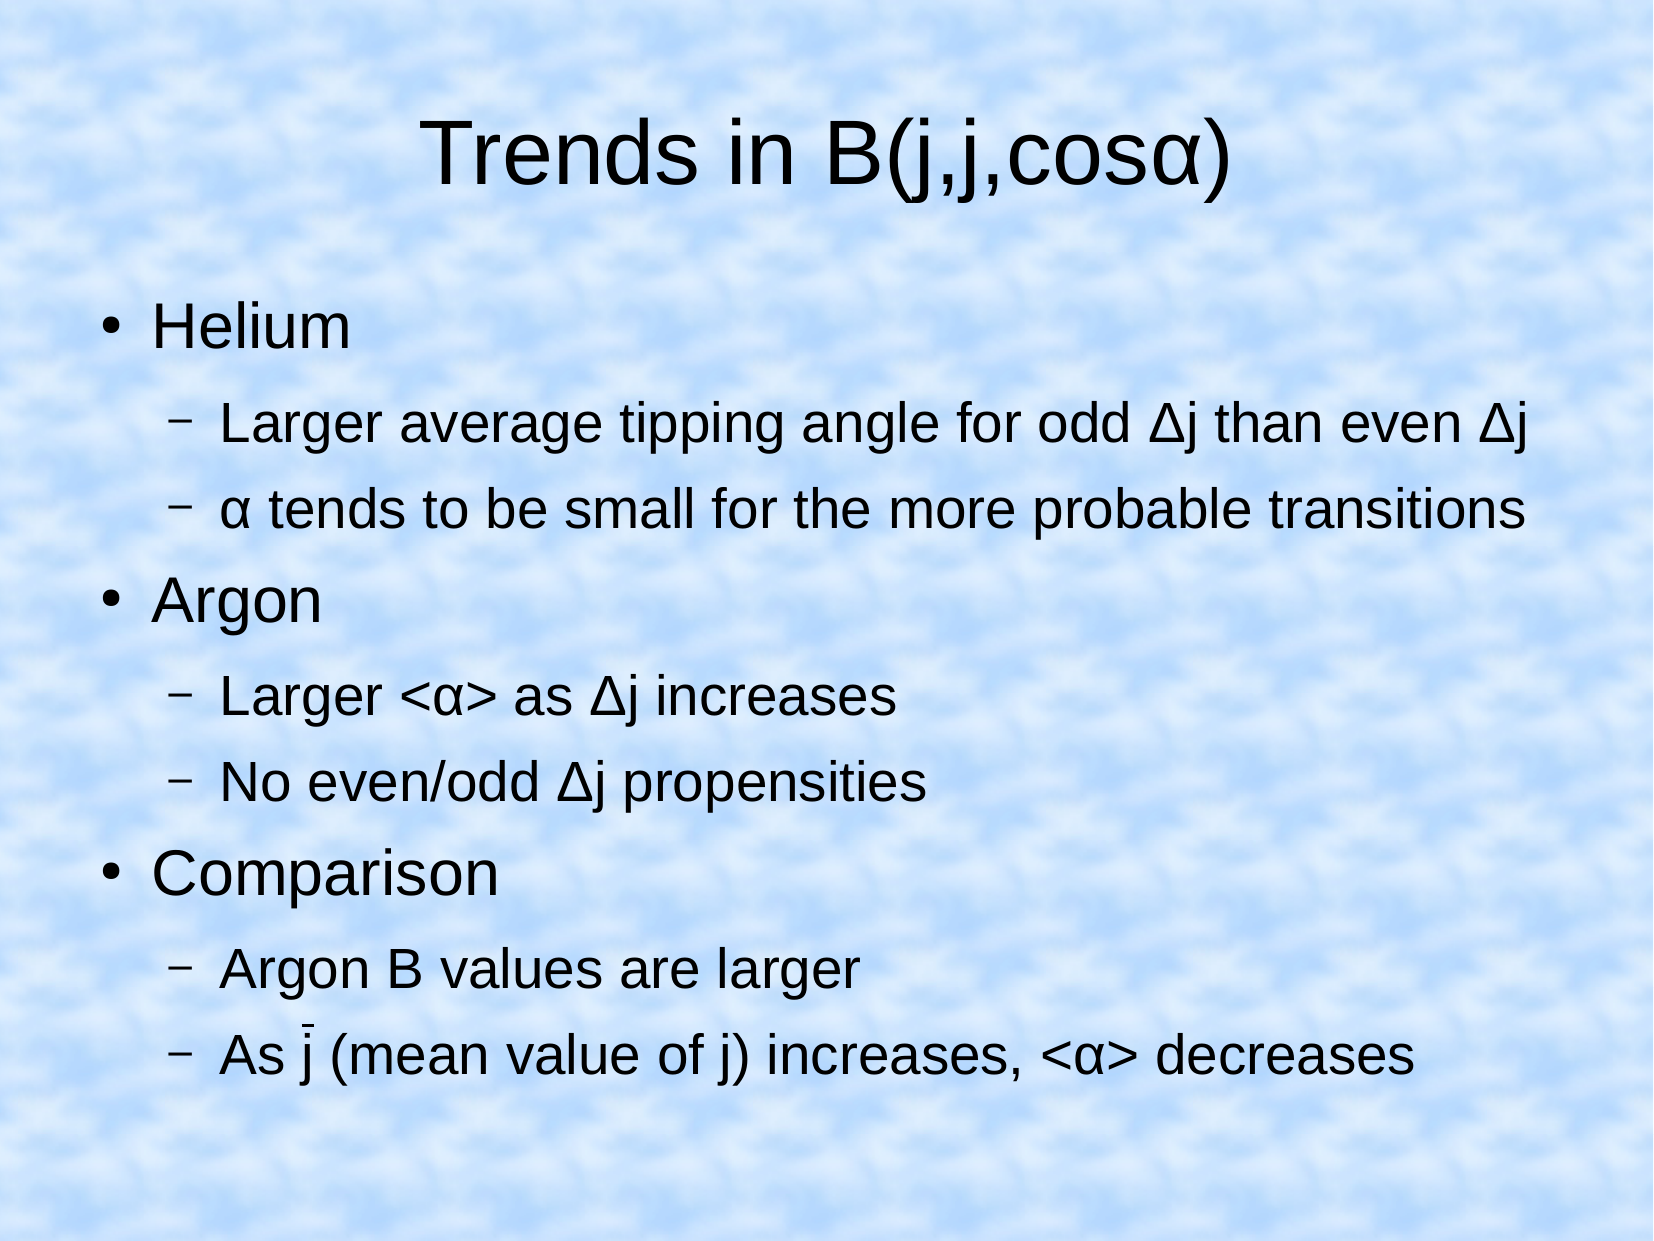

# Trends in B(j,j,cosα)
Helium
Larger average tipping angle for odd Δj than even Δj
α tends to be small for the more probable transitions
Argon
Larger <α> as Δj increases
No even/odd Δj propensities
Comparison
Argon B values are larger
As j (mean value of j) increases, <α> decreases